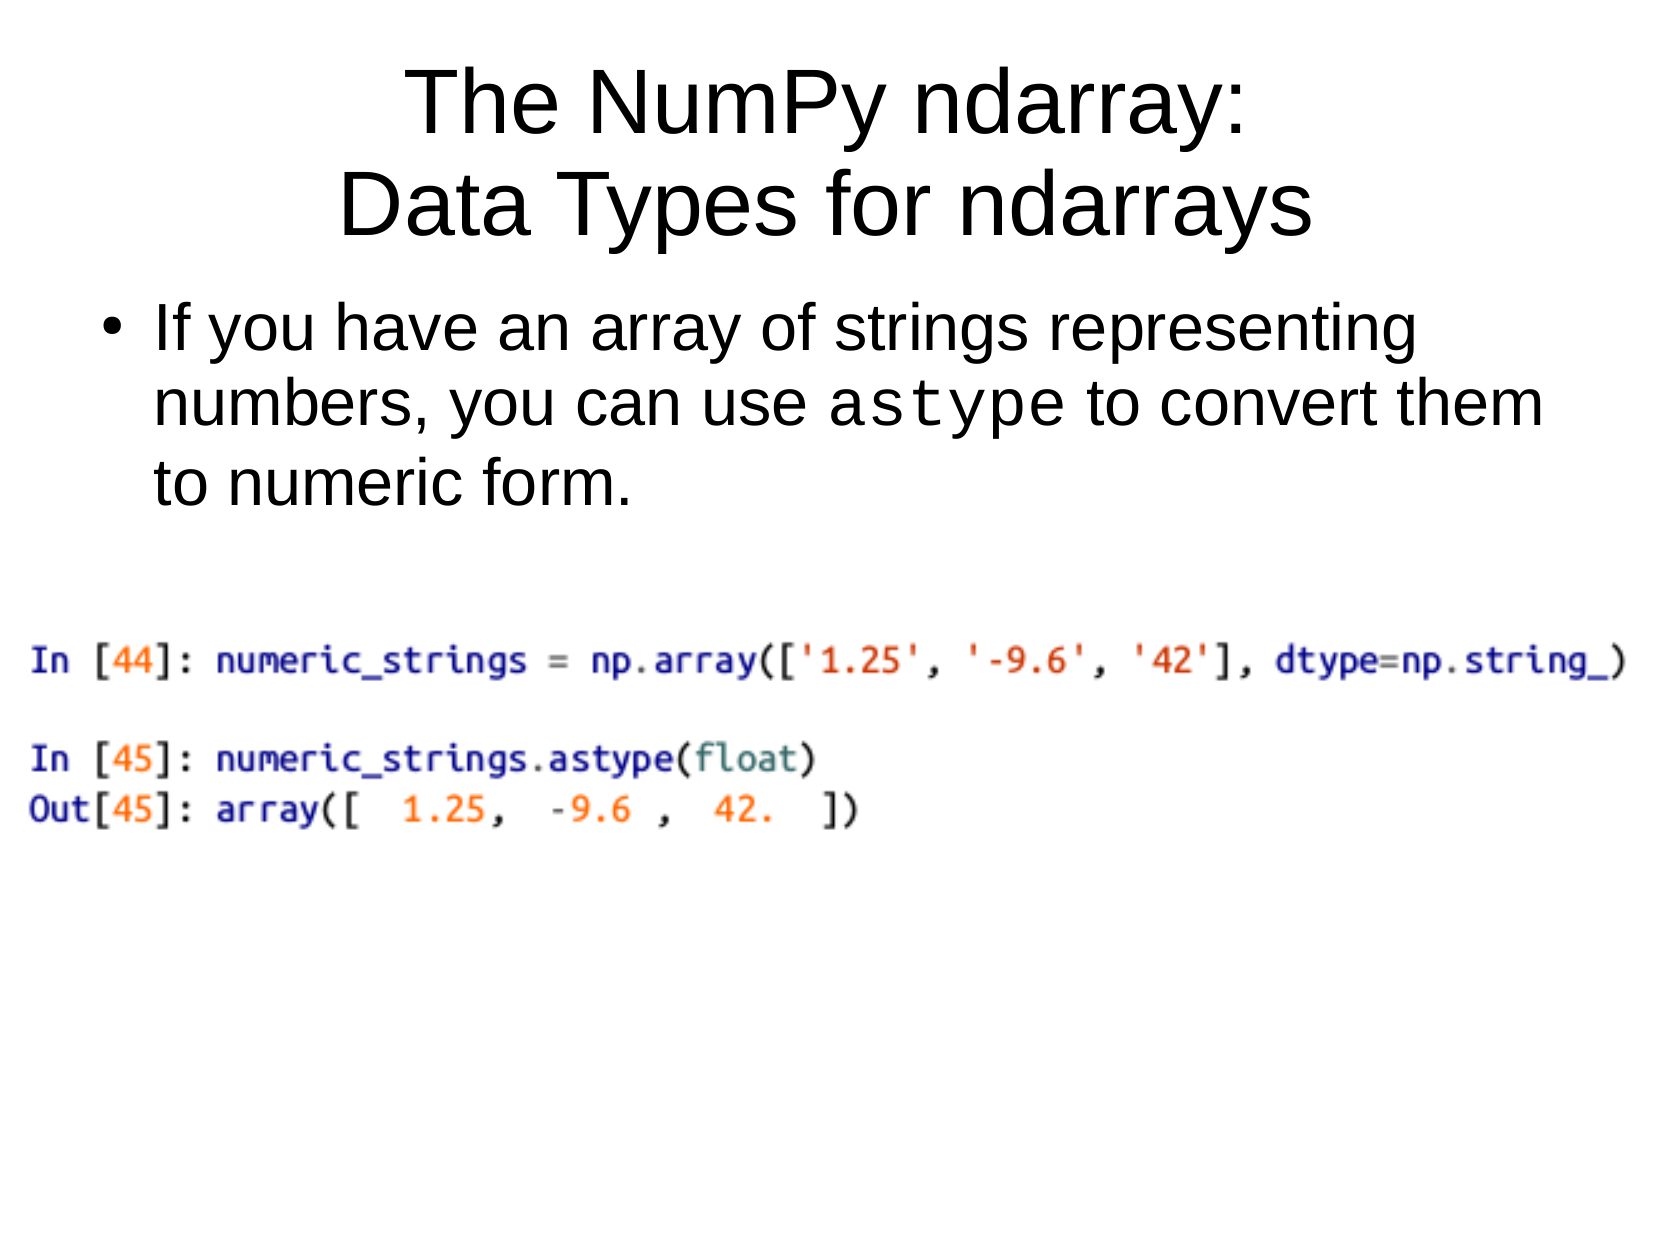

# The NumPy ndarray: Data Types for ndarrays
If you have an array of strings representing numbers, you can use astype to convert them to numeric form.